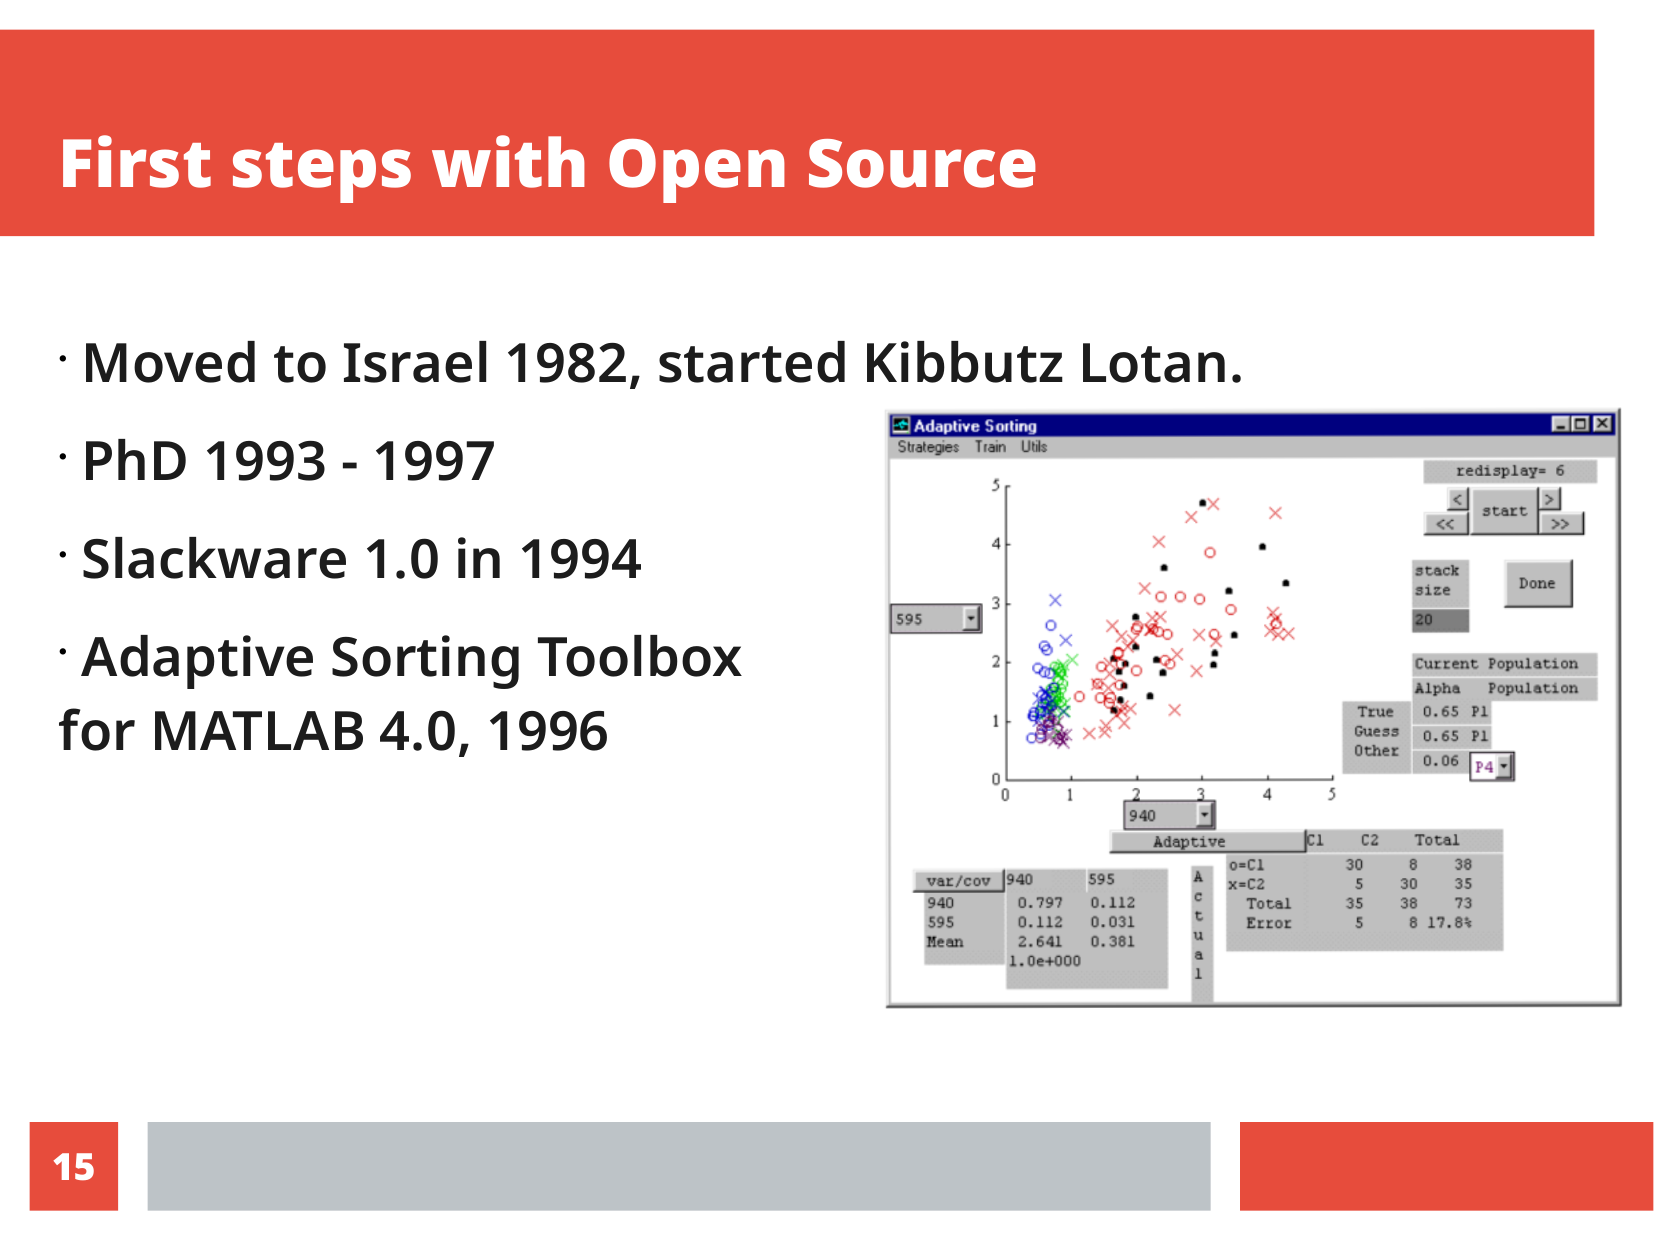

# First steps with Open Source
 Moved to Israel 1982, started Kibbutz Lotan.
 PhD 1993 - 1997
 Slackware 1.0 in 1994
 Adaptive Sorting Toolbox
for MATLAB 4.0, 1996
15